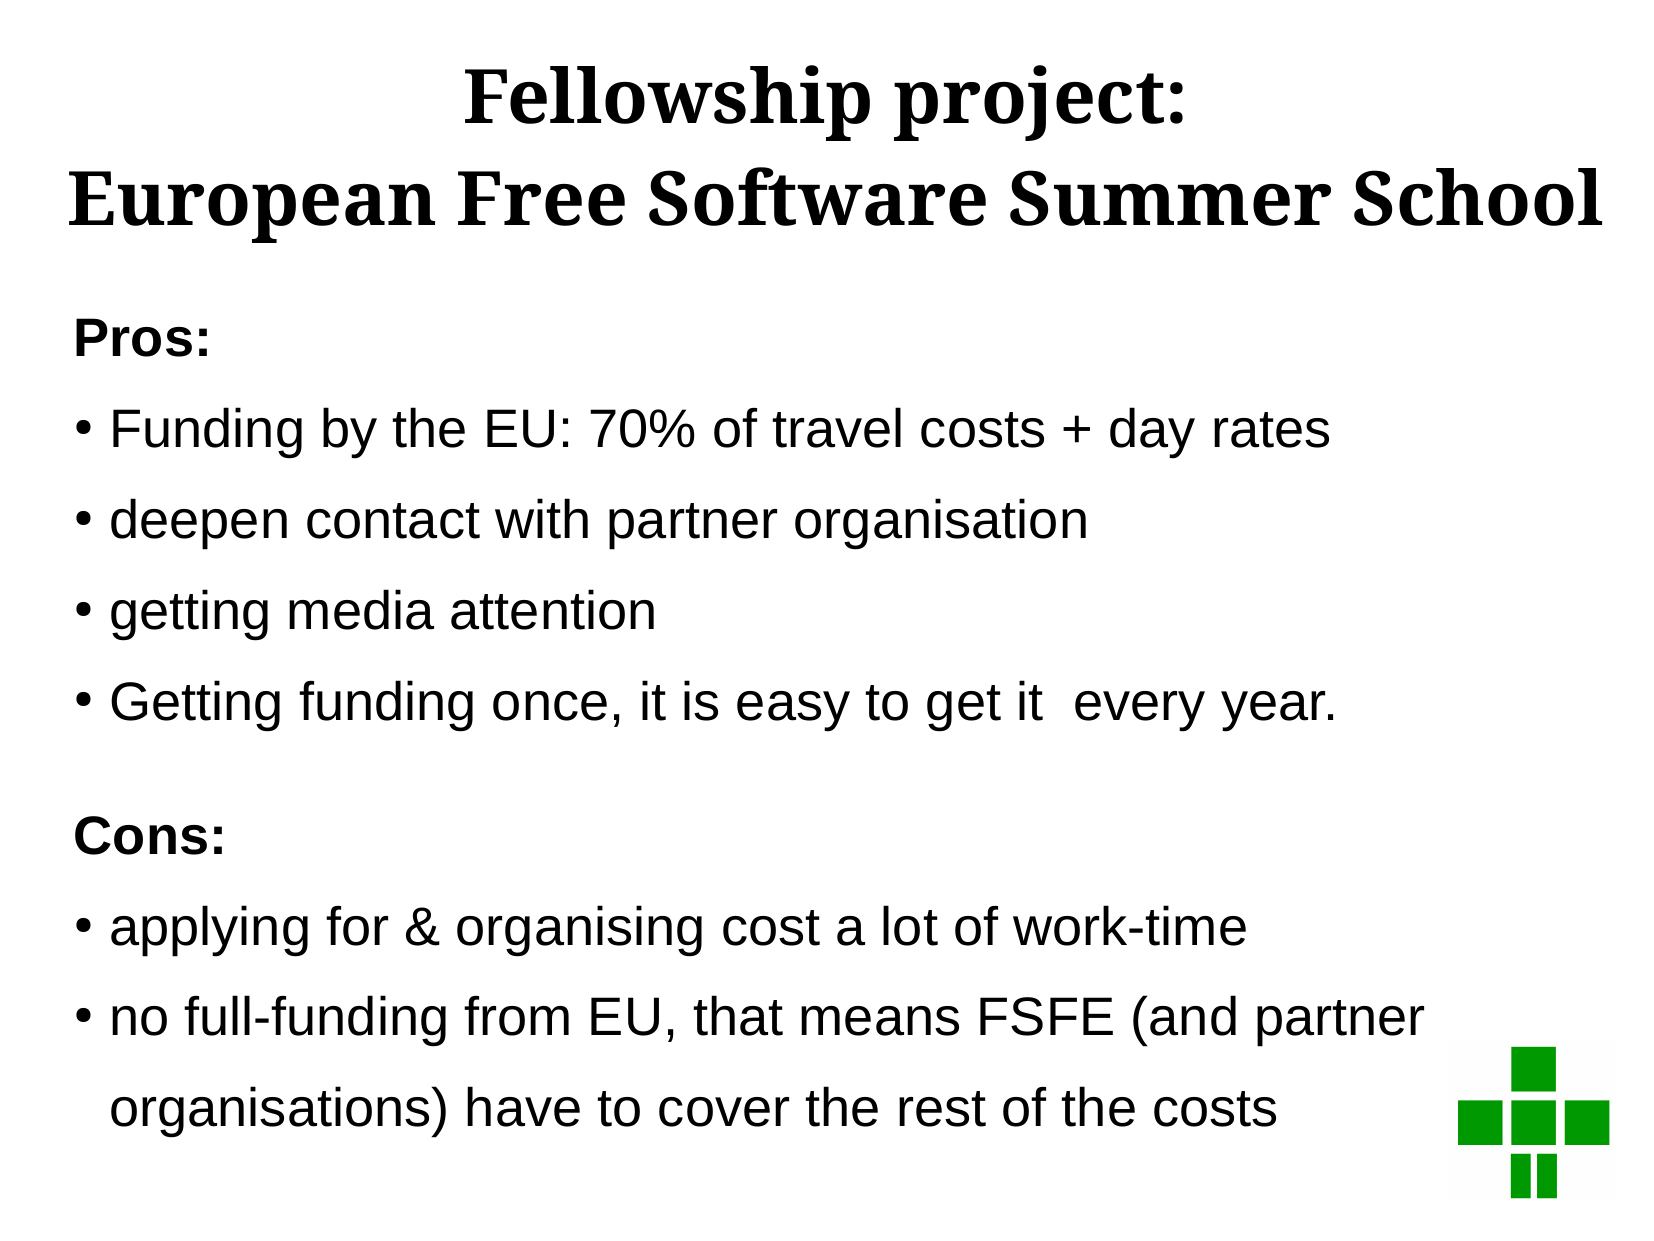

Fellowship project:
European Free Software Summer School
Pros:
Funding by the EU: 70% of travel costs + day rates
deepen contact with partner organisation
getting media attention
Getting funding once, it is easy to get it every year.
Cons:
applying for & organising cost a lot of work-time
no full-funding from EU, that means FSFE (and partner organisations) have to cover the rest of the costs